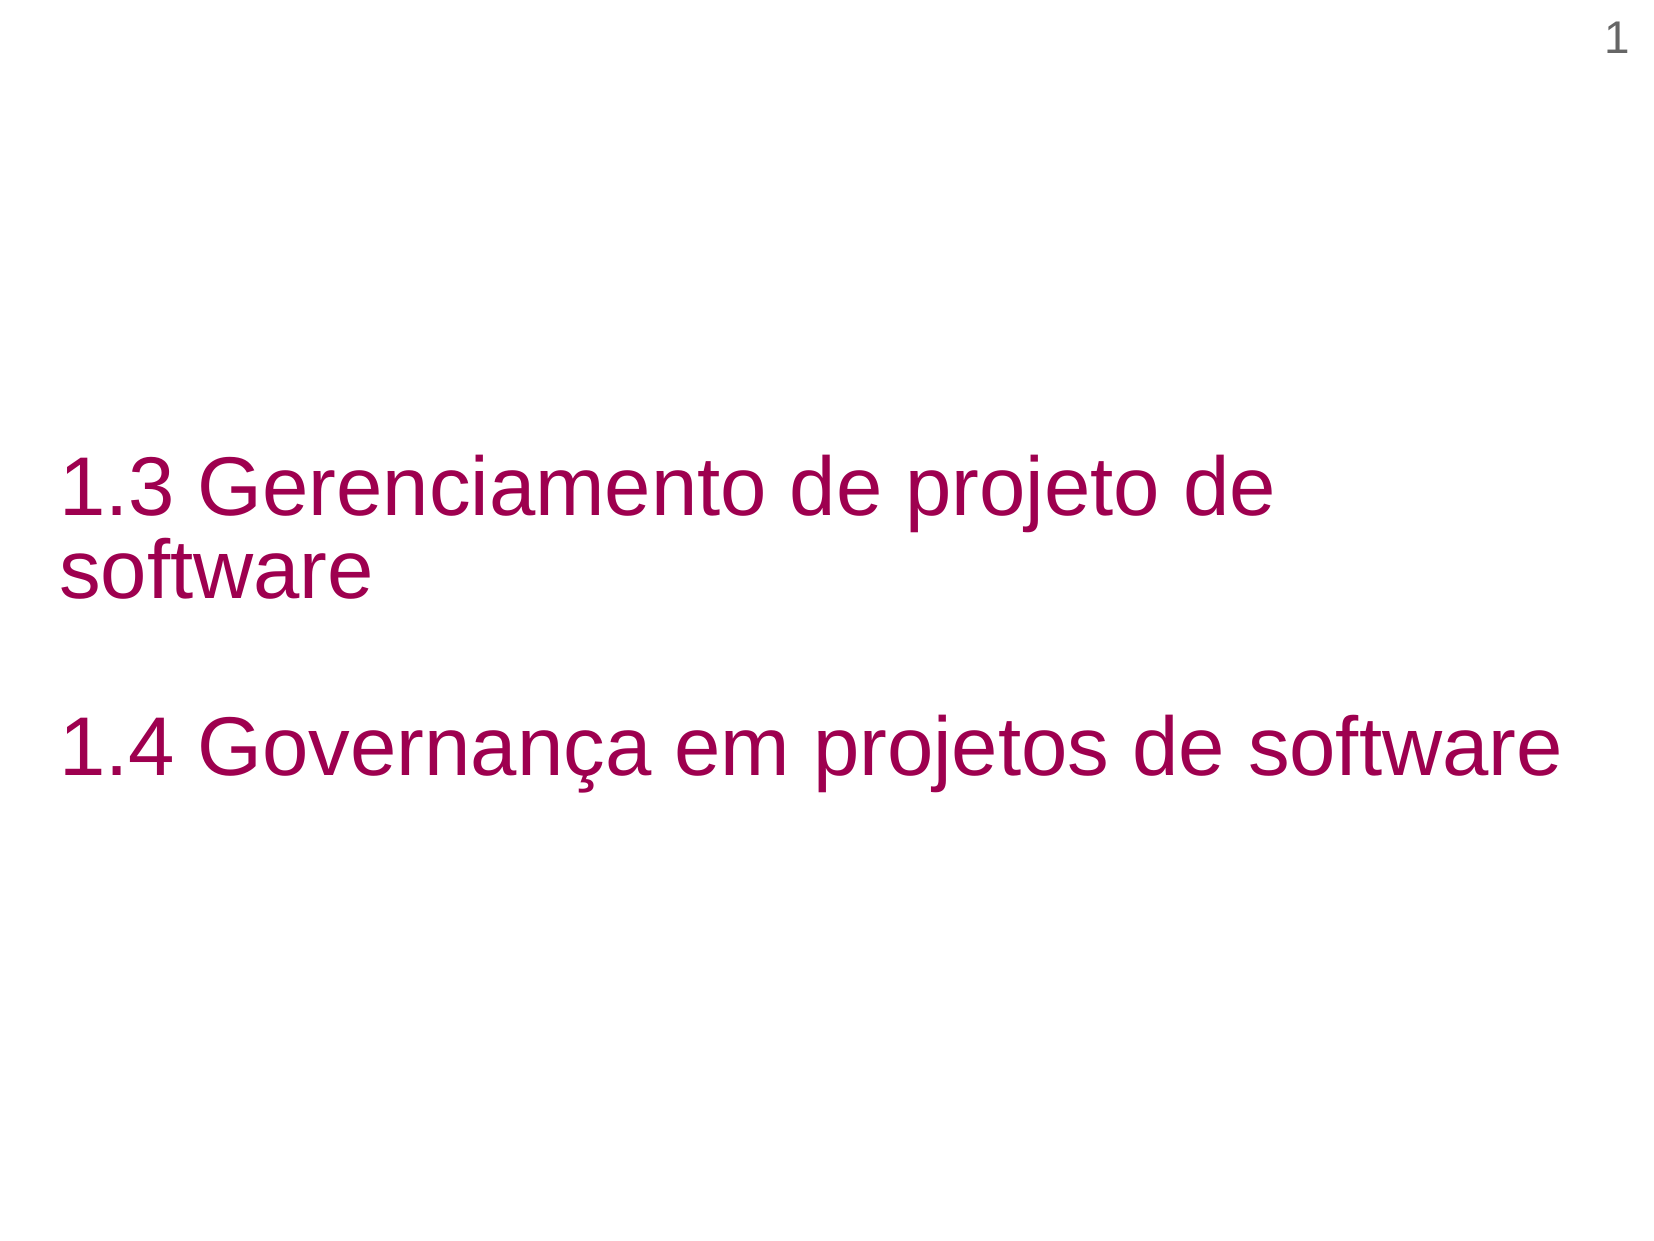

1
# 1.3 Gerenciamento de projeto de software
1.4 Governança em projetos de software